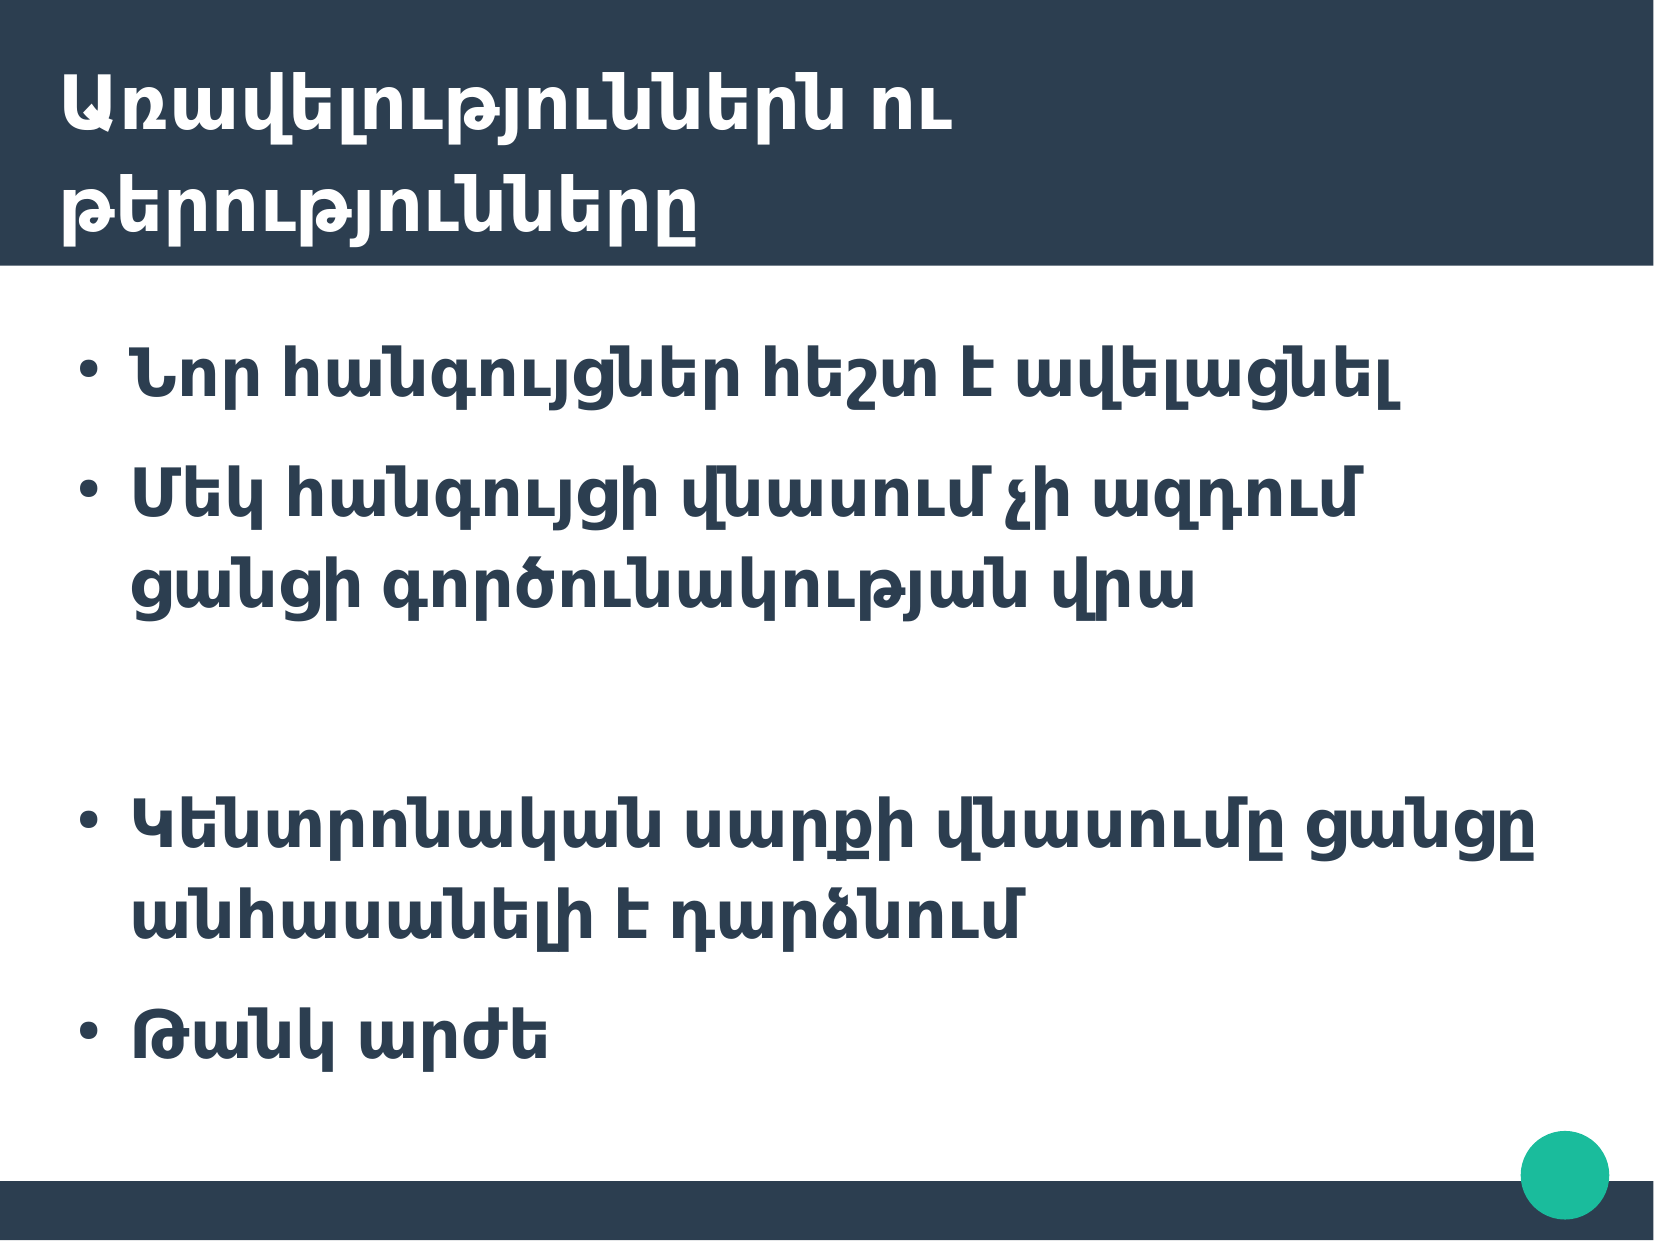

# Առավելություններն ու թերությունները
Նոր հանգույցներ հեշտ է ավելացնել
Մեկ հանգույցի վնասում չի ազդում ցանցի գործունակության վրա
Կենտրոնական սարքի վնասումը ցանցը անհասանելի է դարձնում
Թանկ արժե